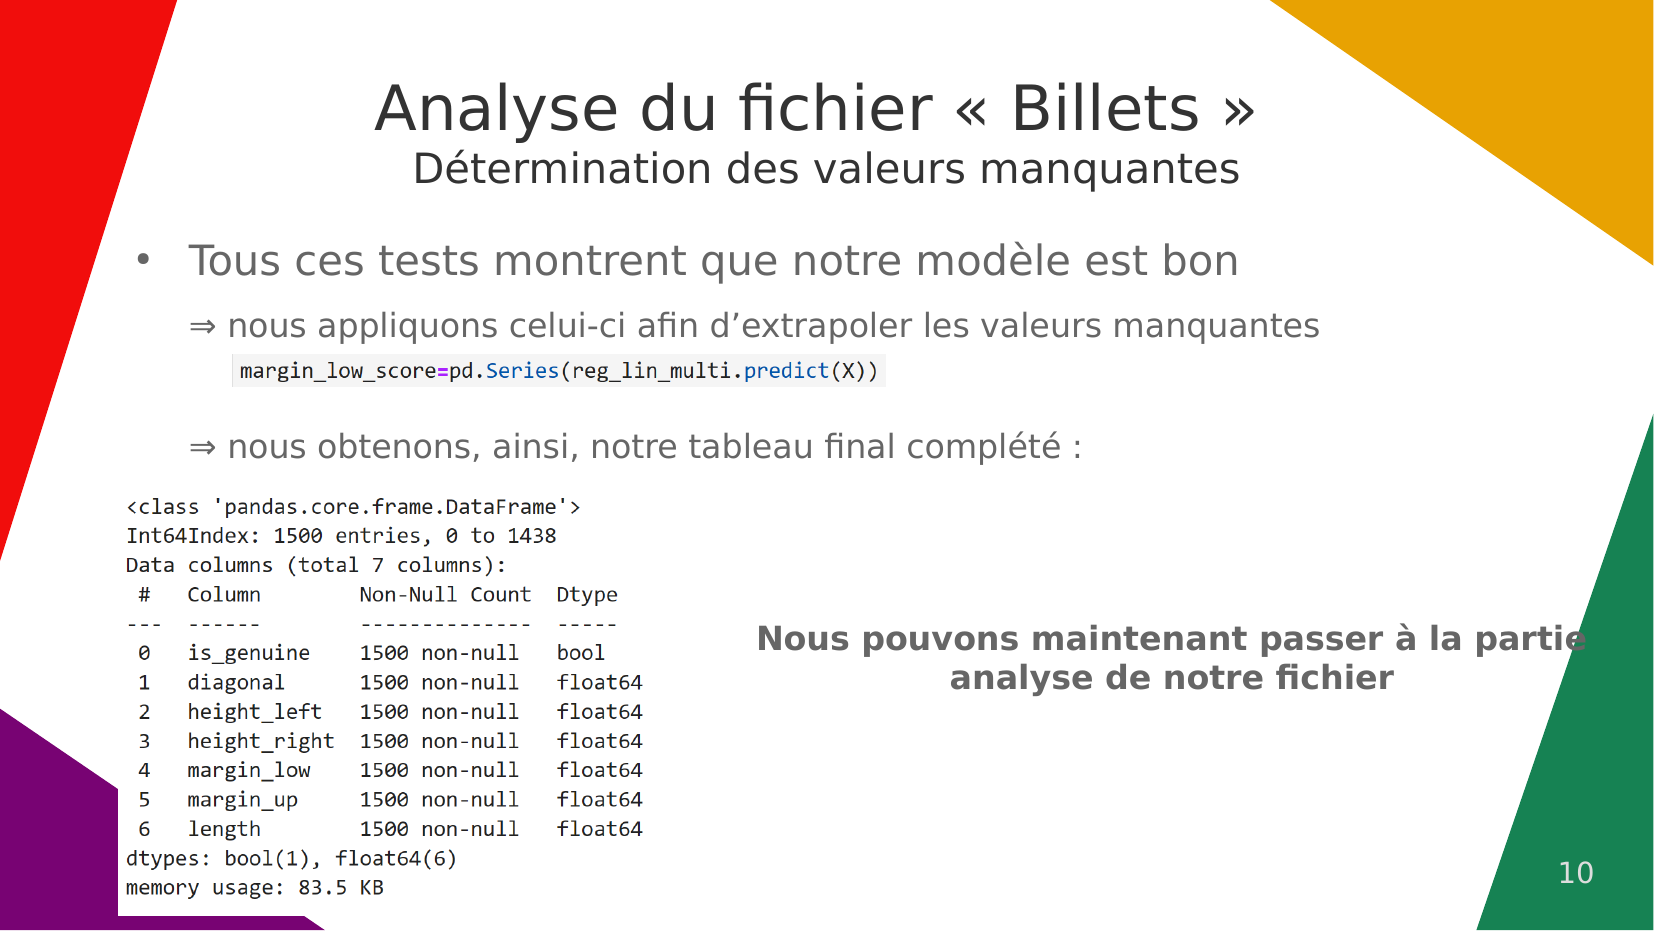

# Analyse du fichier « Billets » Détermination des valeurs manquantes
Tous ces tests montrent que notre modèle est bon
⇒ nous appliquons celui-ci afin d’extrapoler les valeurs manquantes
⇒ nous obtenons, ainsi, notre tableau final complété :
Nous pouvons maintenant passer à la partie analyse de notre fichier
10